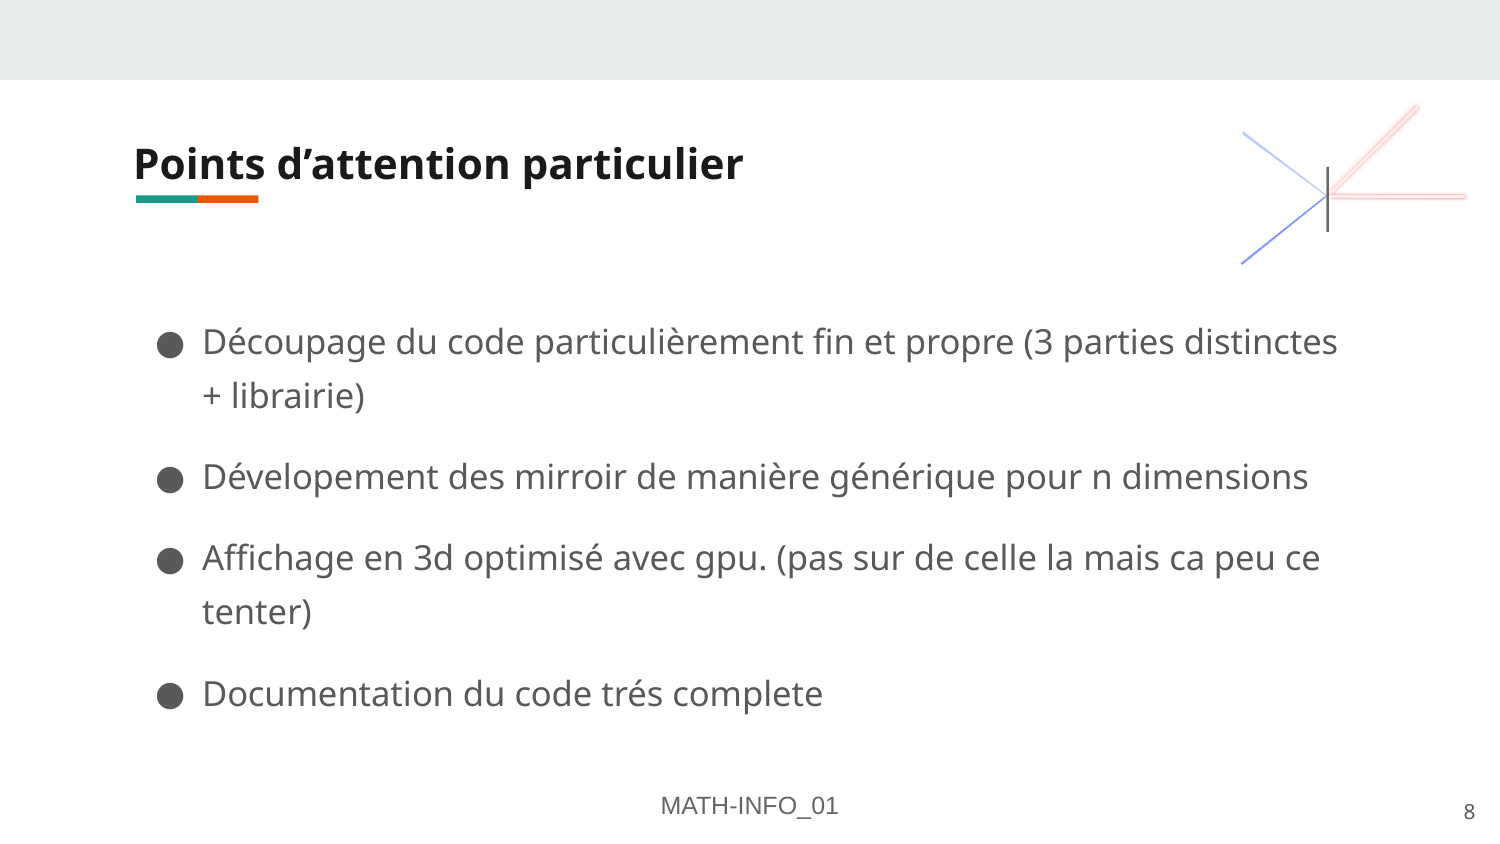

# Points d’attention particulier
Découpage du code particulièrement fin et propre (3 parties distinctes + librairie)
Dévelopement des mirroir de manière générique pour n dimensions
Affichage en 3d optimisé avec gpu. (pas sur de celle la mais ca peu ce tenter)
Documentation du code trés complete
8
MATH-INFO_01